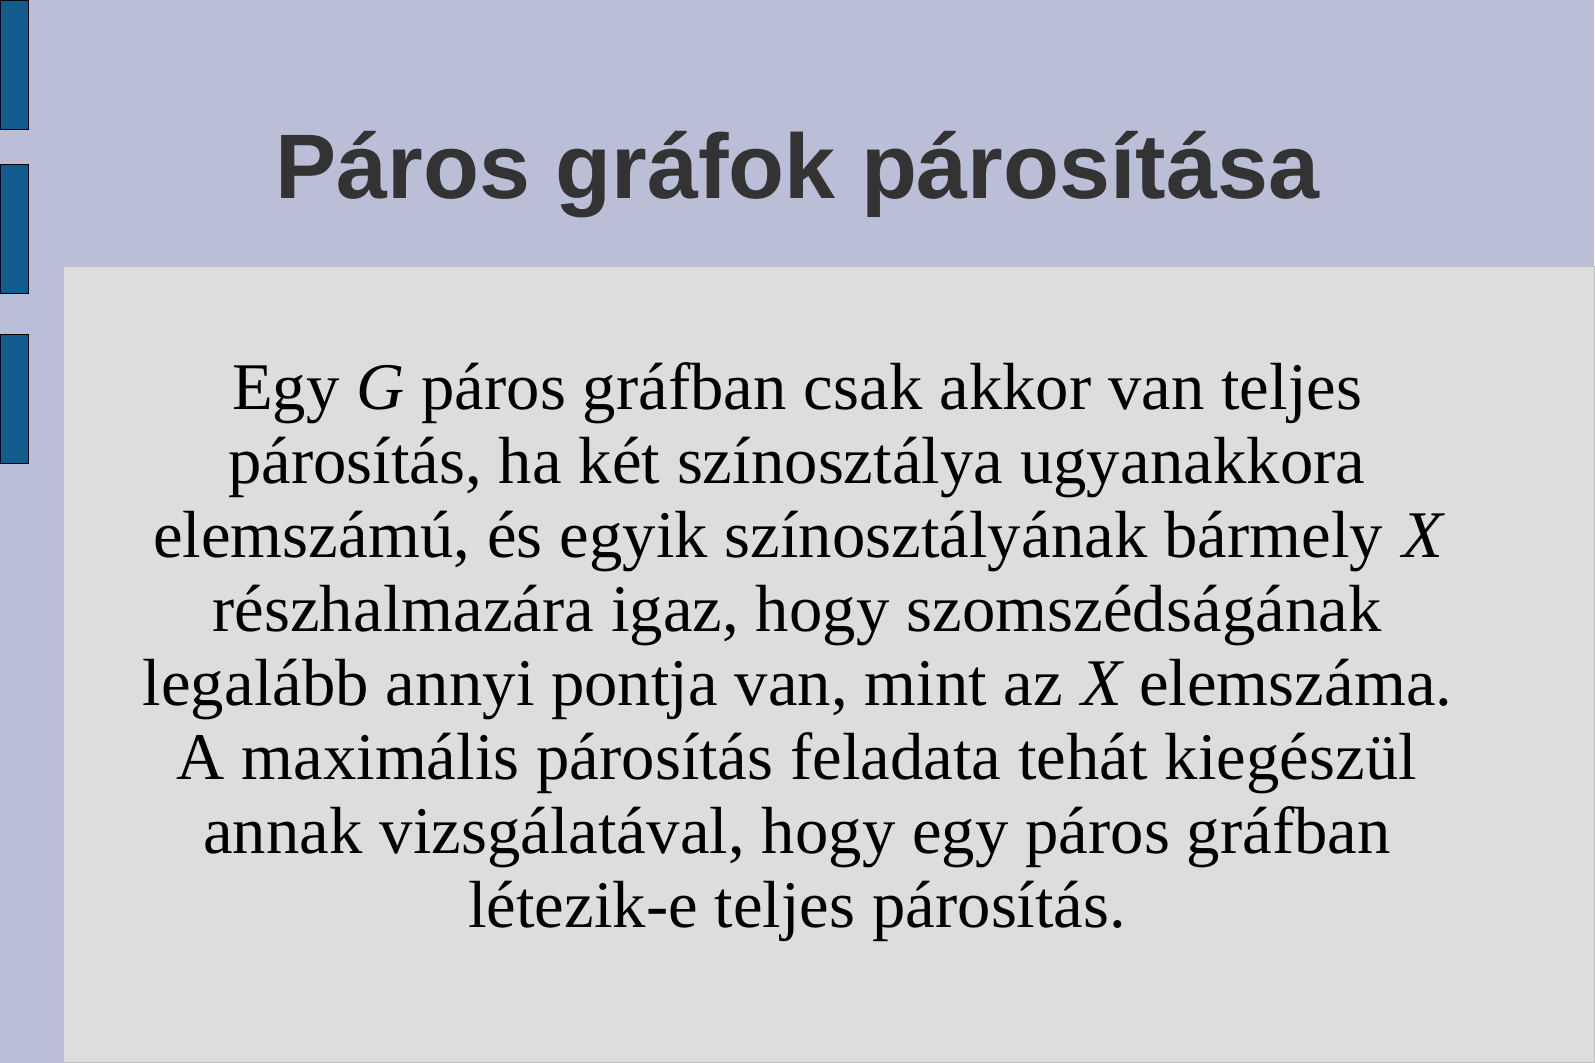

# Páros gráfok párosítása
Egy G páros gráfban csak akkor van teljes párosítás, ha két színosztálya ugyanakkora elemszámú, és egyik színosztályának bármely X részhalmazára igaz, hogy szomszédságának legalább annyi pontja van, mint az X elemszáma.
A maximális párosítás feladata tehát kiegészül annak vizsgálatával, hogy egy páros gráfban létezik-e teljes párosítás.